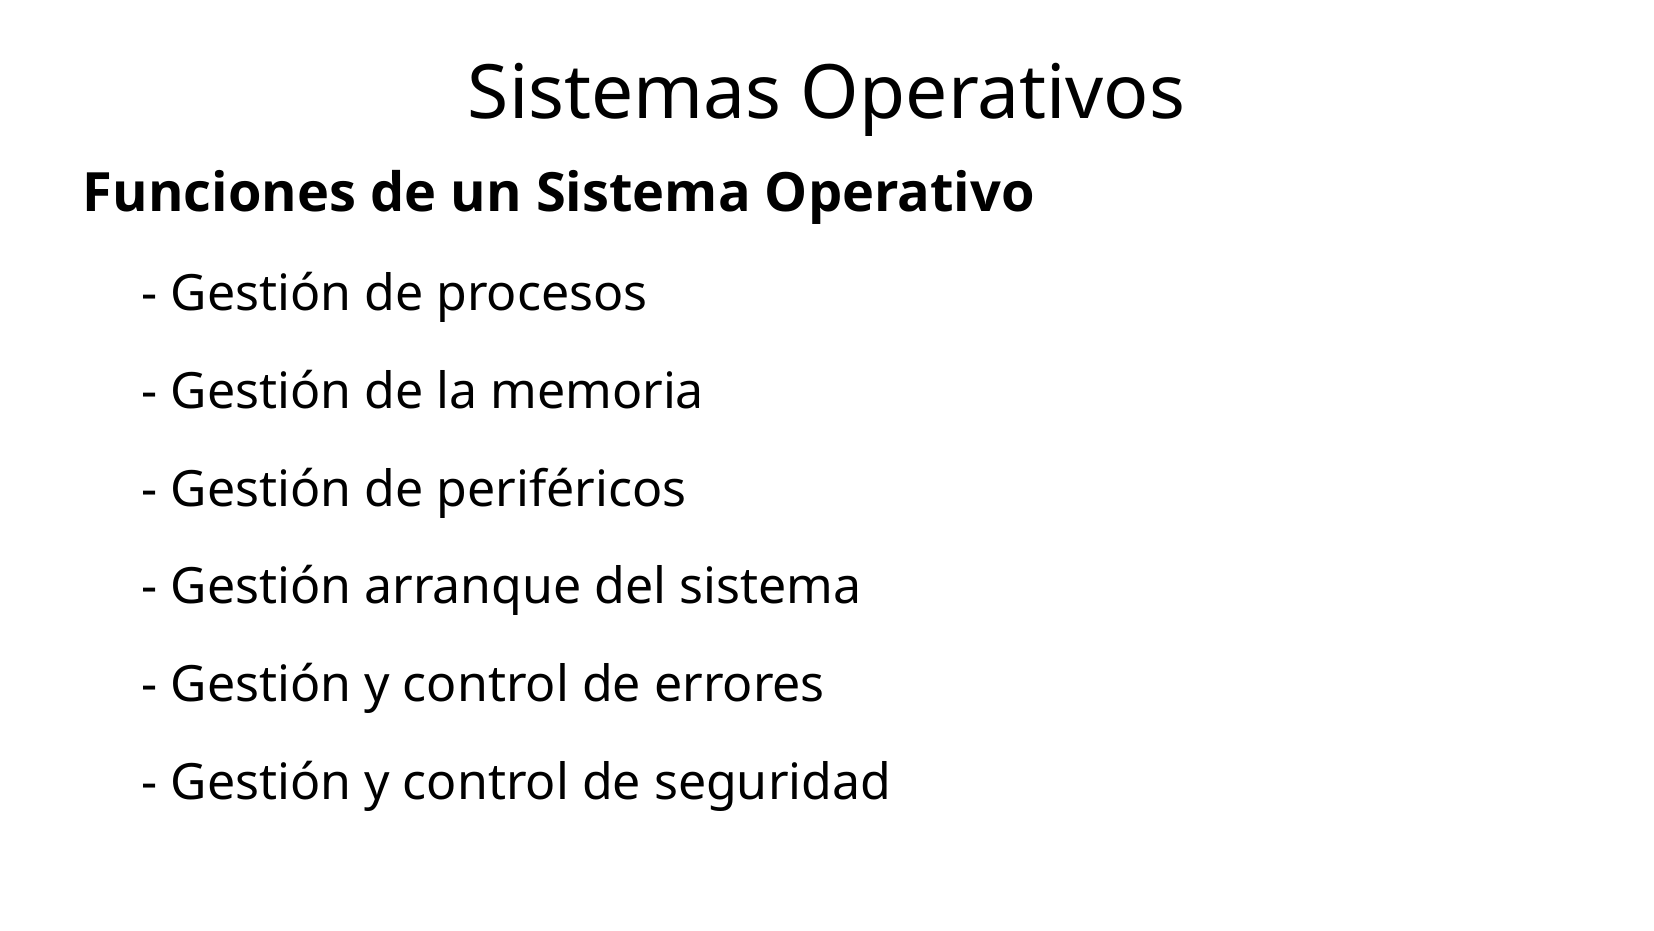

# Sistemas Operativos
Funciones de un Sistema Operativo
- Gestión de procesos
- Gestión de la memoria
- Gestión de periféricos
- Gestión arranque del sistema
- Gestión y control de errores
- Gestión y control de seguridad